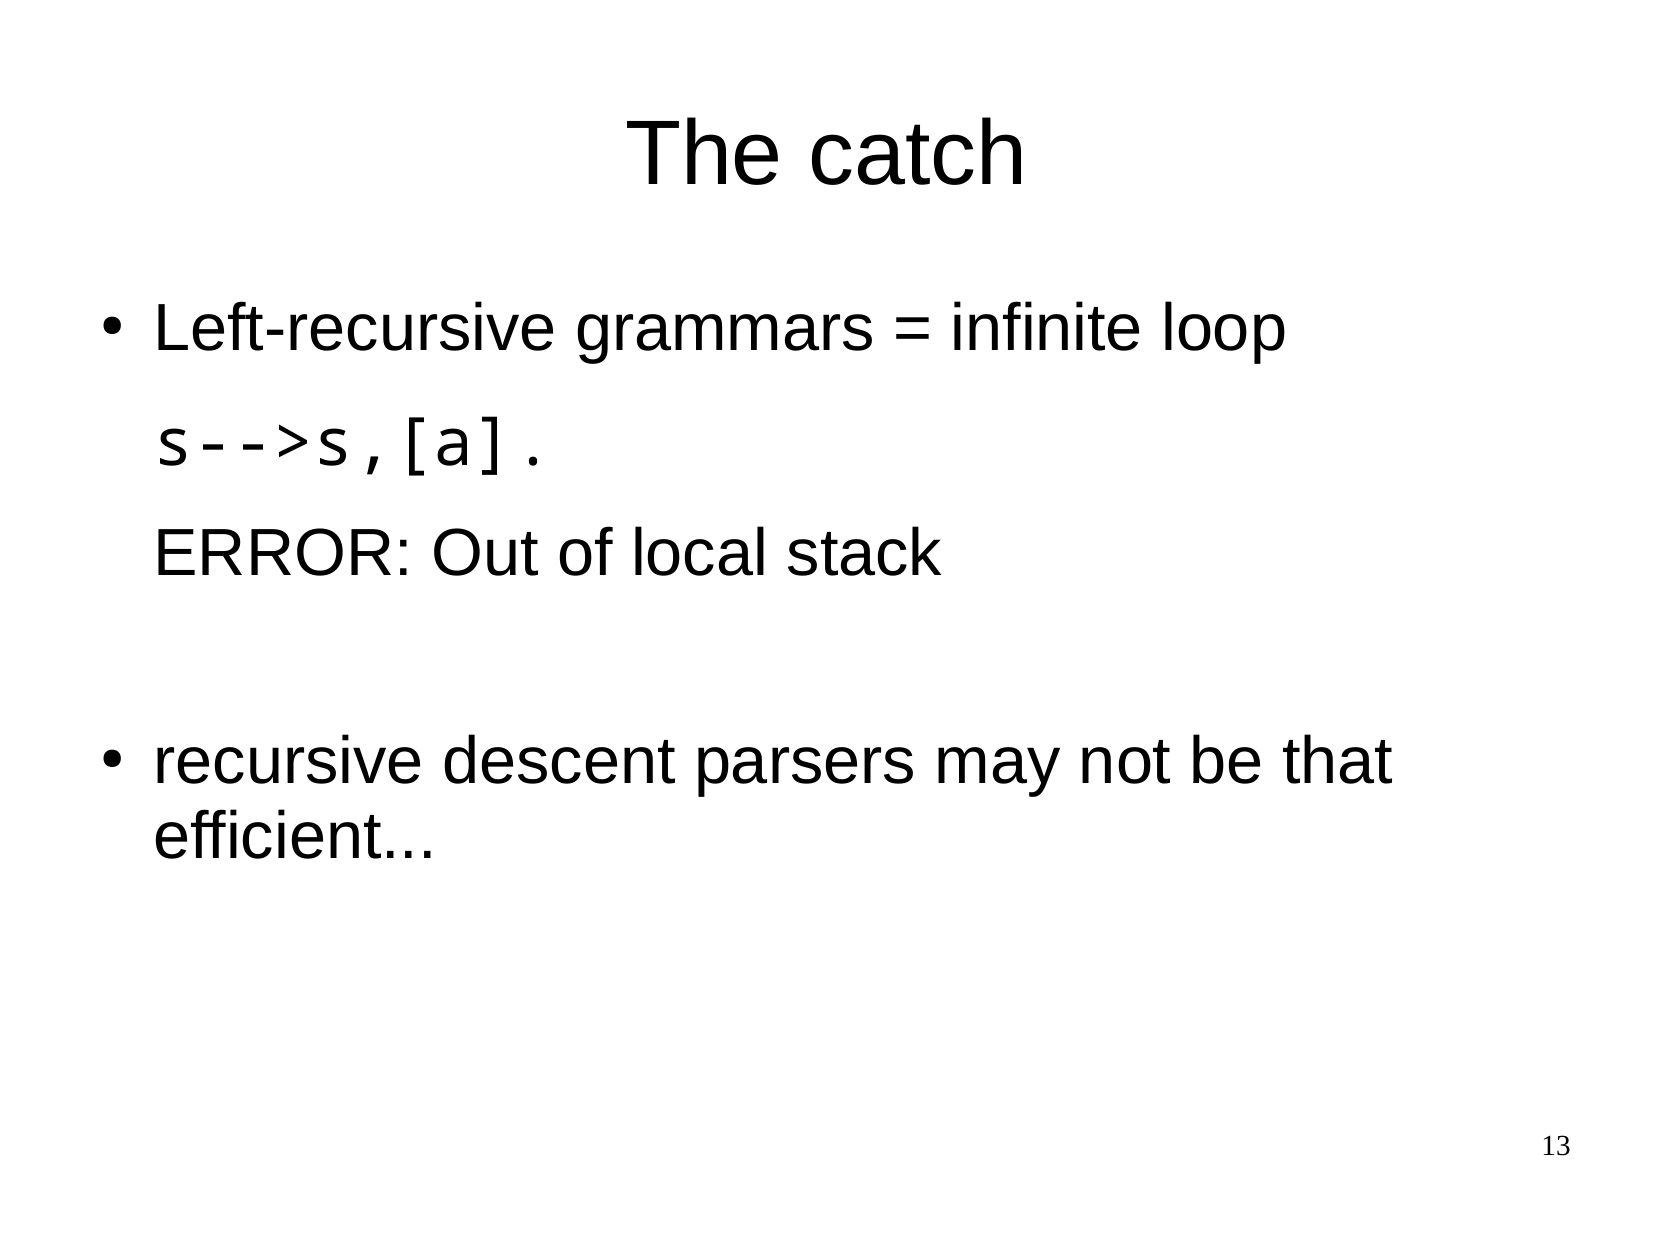

# The catch
Left-recursive grammars = infinite loop
s-->s,[a].
ERROR: Out of local stack
recursive descent parsers may not be that efficient...
13